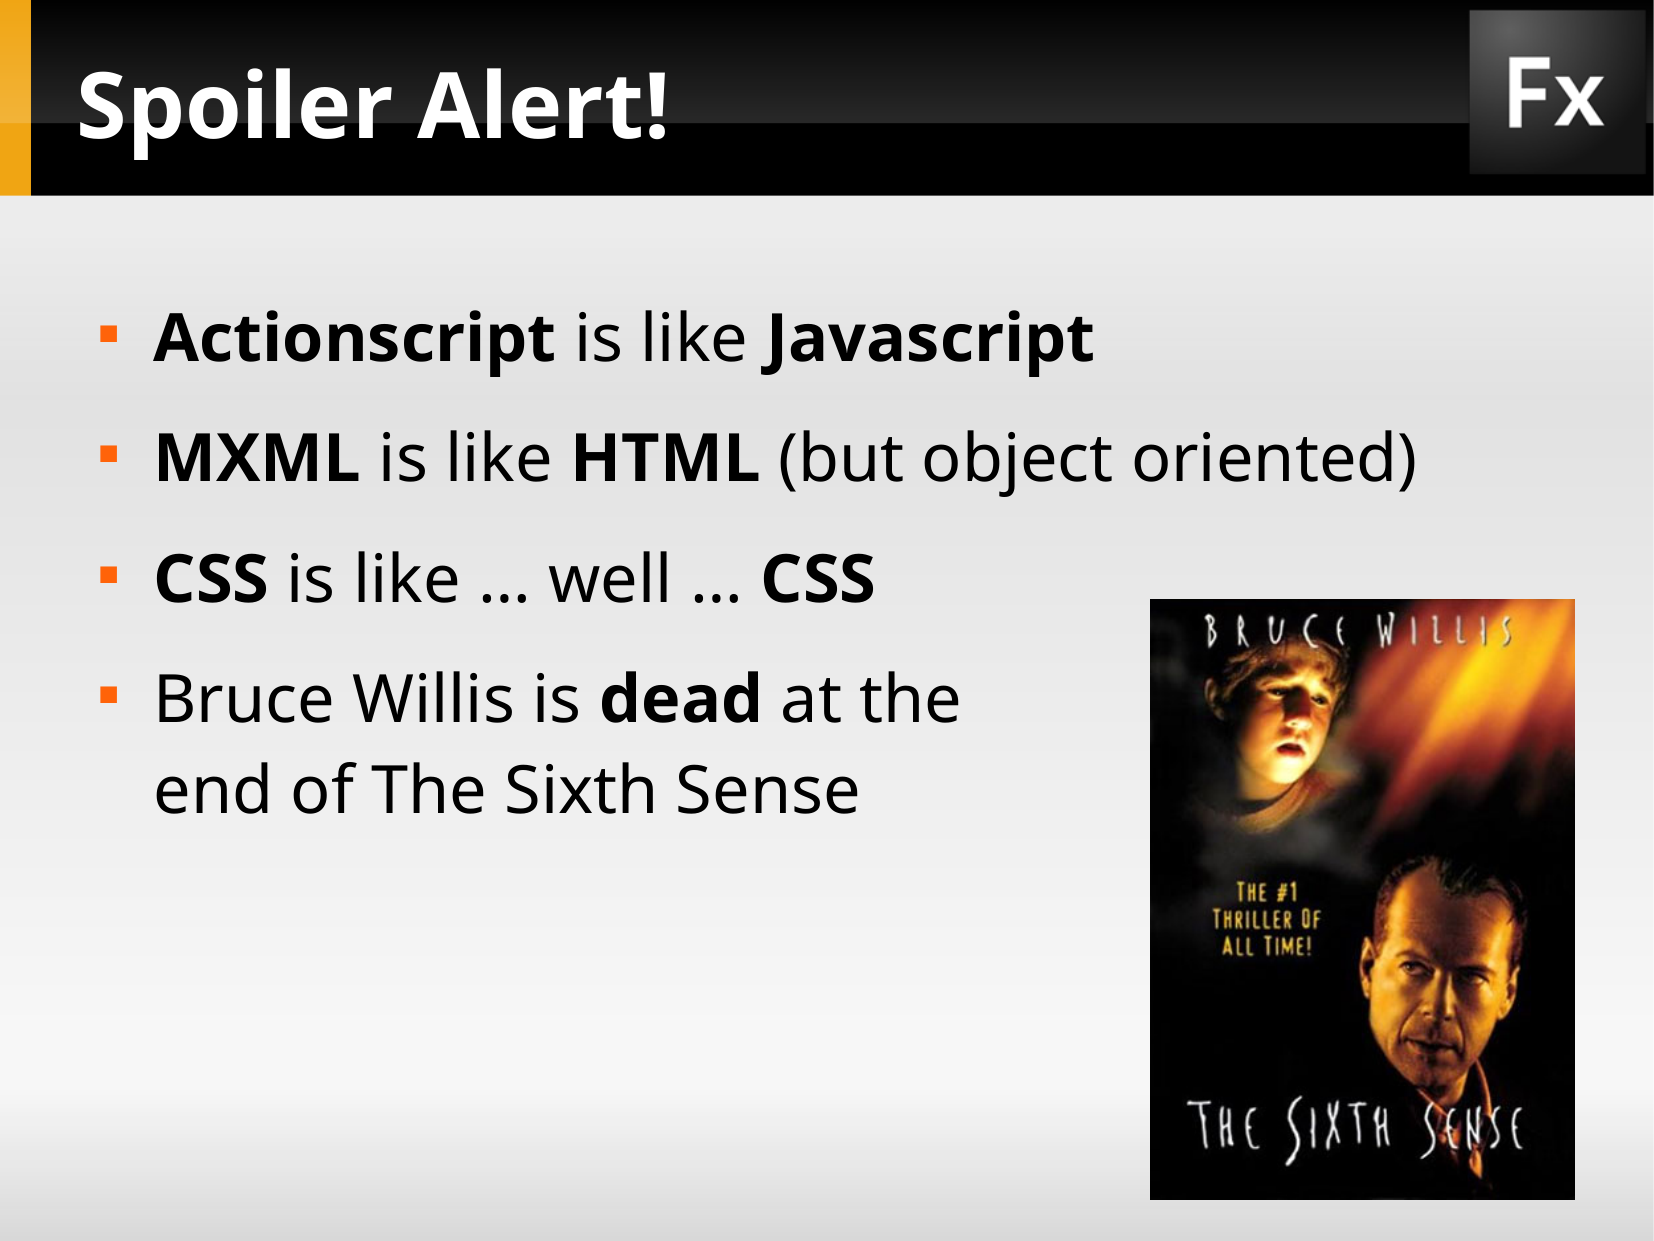

# Spoiler Alert!
Actionscript is like Javascript
MXML is like HTML (but object oriented)
CSS is like … well … CSS
Bruce Willis is dead at the
end of The Sixth Sense